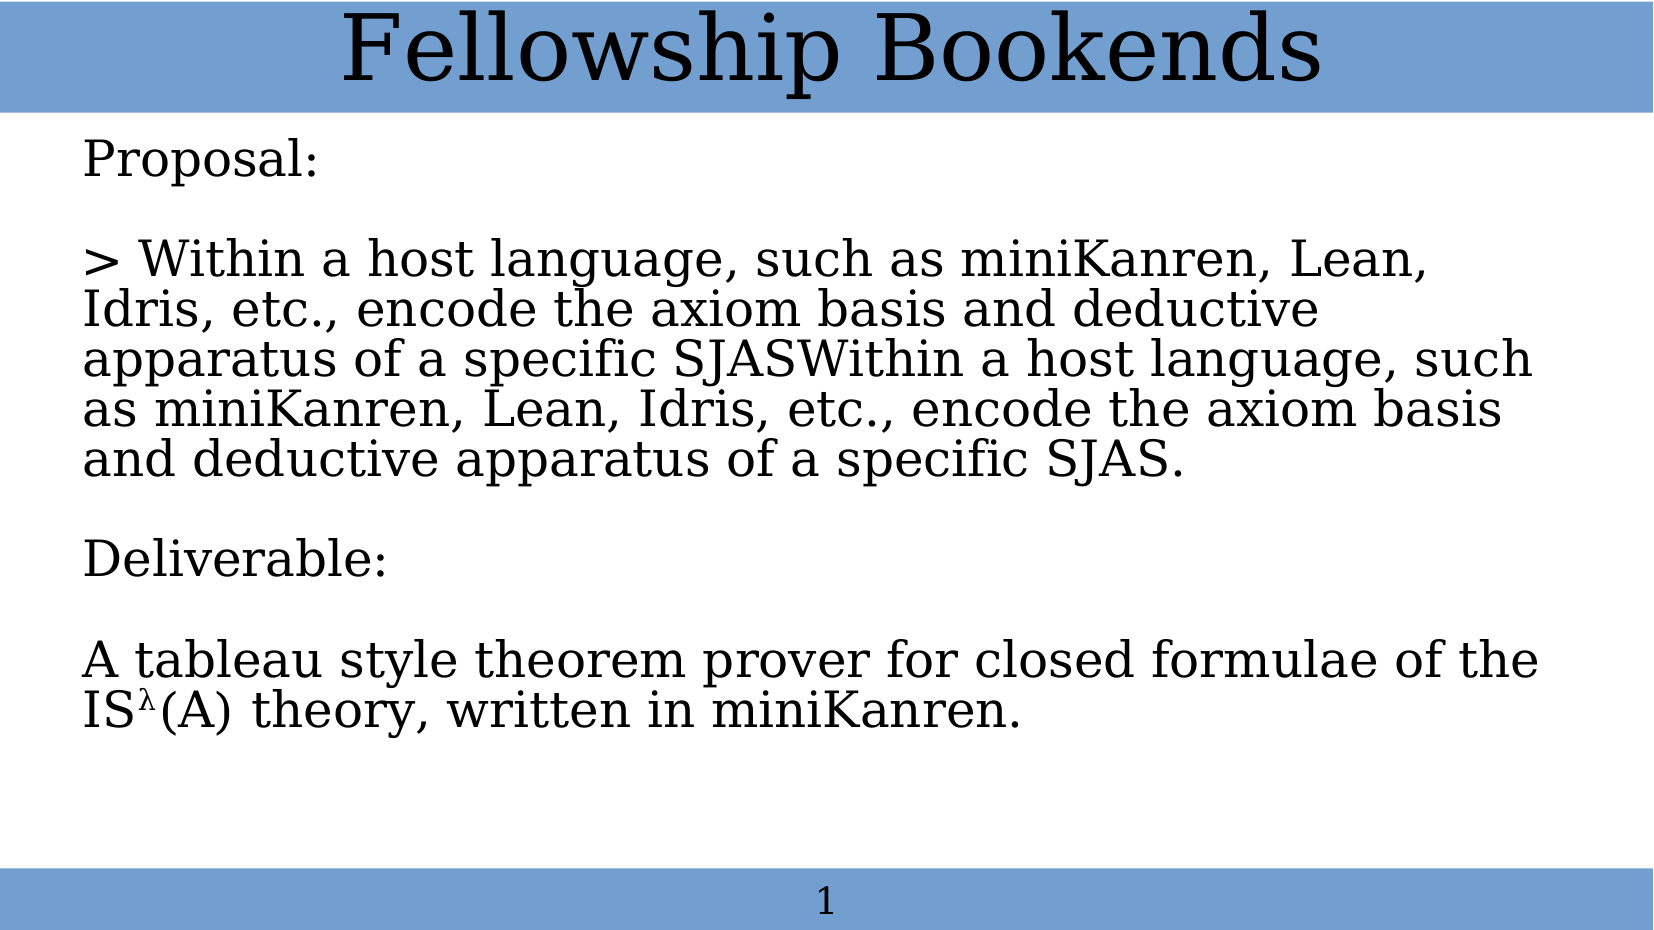

Fellowship Bookends
#
Proposal:
> Within a host language, such as miniKanren, Lean, Idris, etc., encode the axiom basis and deductive apparatus of a specific SJASWithin a host language, such as miniKanren, Lean, Idris, etc., encode the axiom basis and deductive apparatus of a specific SJAS.
Deliverable:
A tableau style theorem prover for closed formulae of the ISλ(A) theory, written in miniKanren.
1